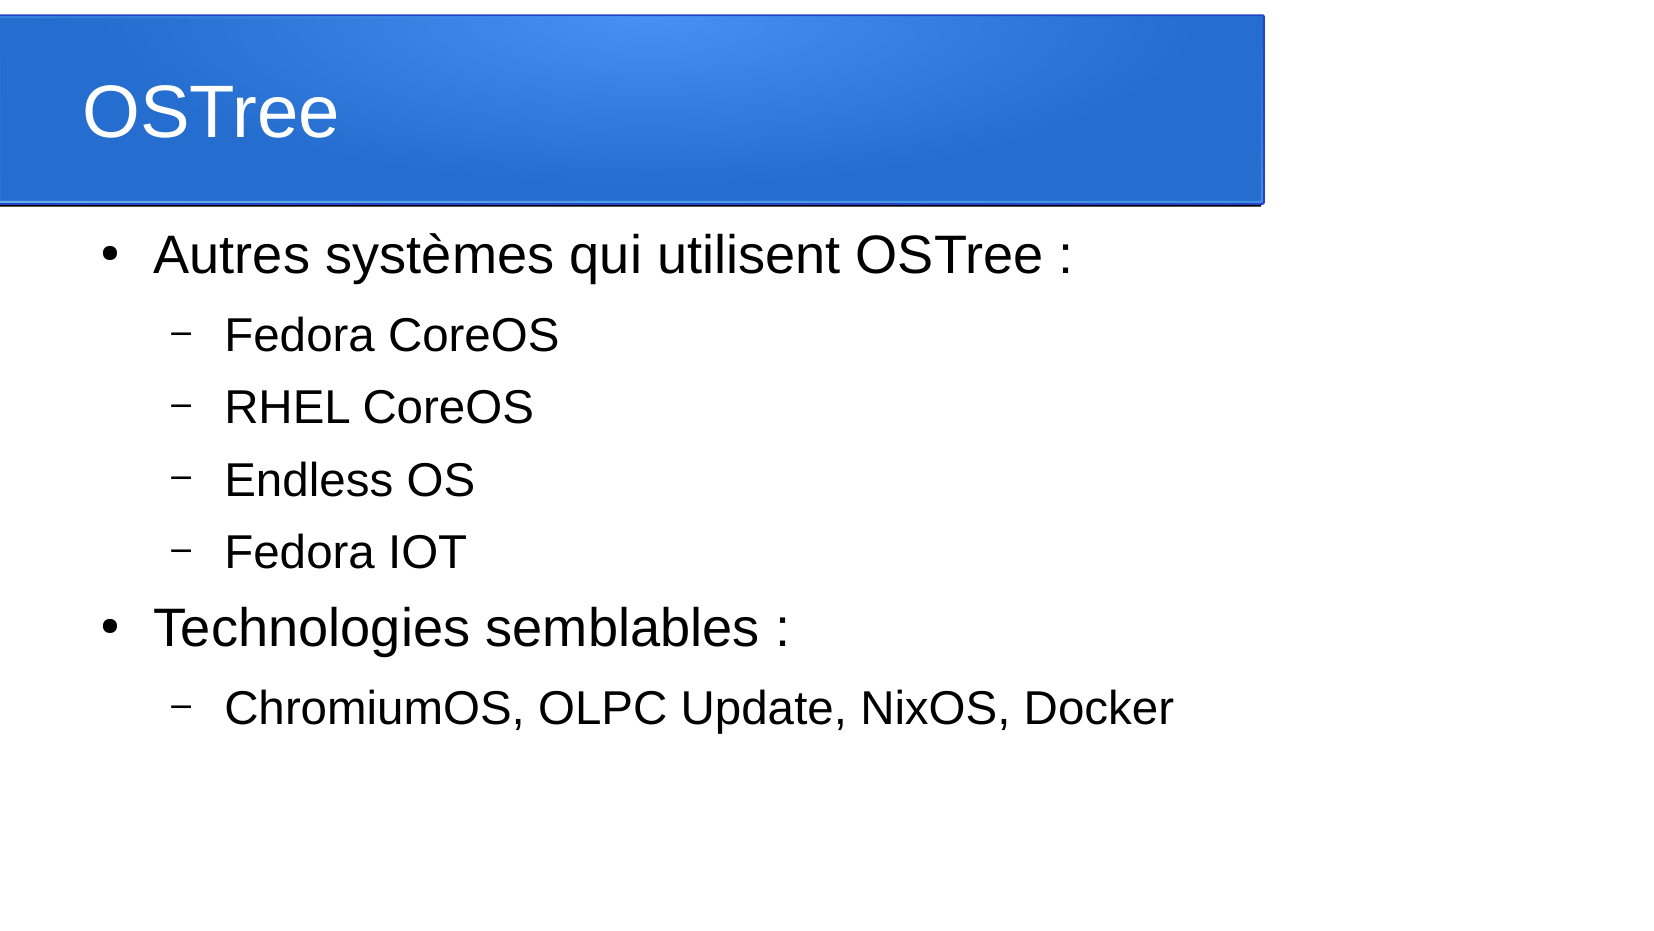

# OSTree
Autres systèmes qui utilisent OSTree :
Fedora CoreOS
RHEL CoreOS
Endless OS
Fedora IOT
Technologies semblables :
ChromiumOS, OLPC Update, NixOS, Docker